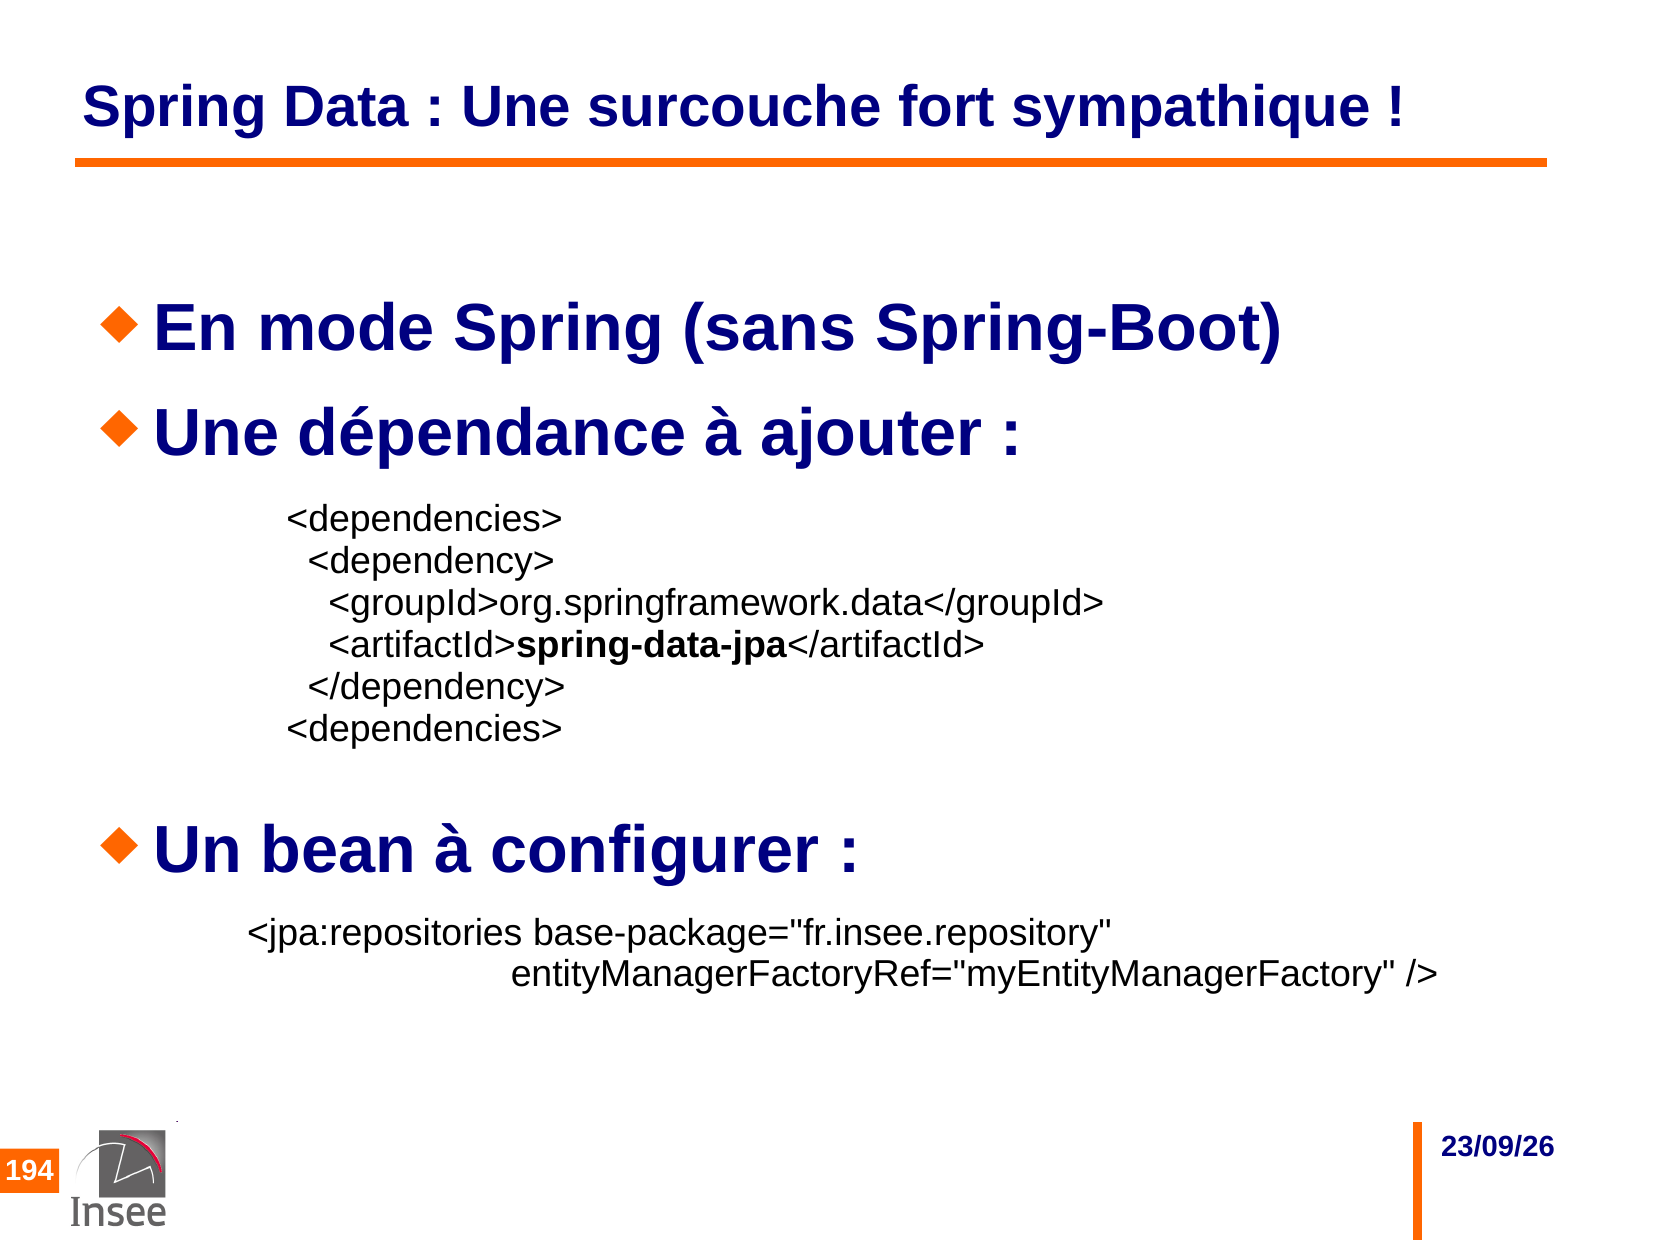

# Spring Data : Une surcouche fort sympathique !
En mode Spring (sans Spring-Boot)
Une dépendance à ajouter :
Un bean à configurer :
<dependencies>
 <dependency>
 <groupId>org.springframework.data</groupId>
 <artifactId>spring-data-jpa</artifactId>
 </dependency>
<dependencies>
 <jpa:repositories base-package="fr.insee.repository"
				entityManagerFactoryRef="myEntityManagerFactory" />
194